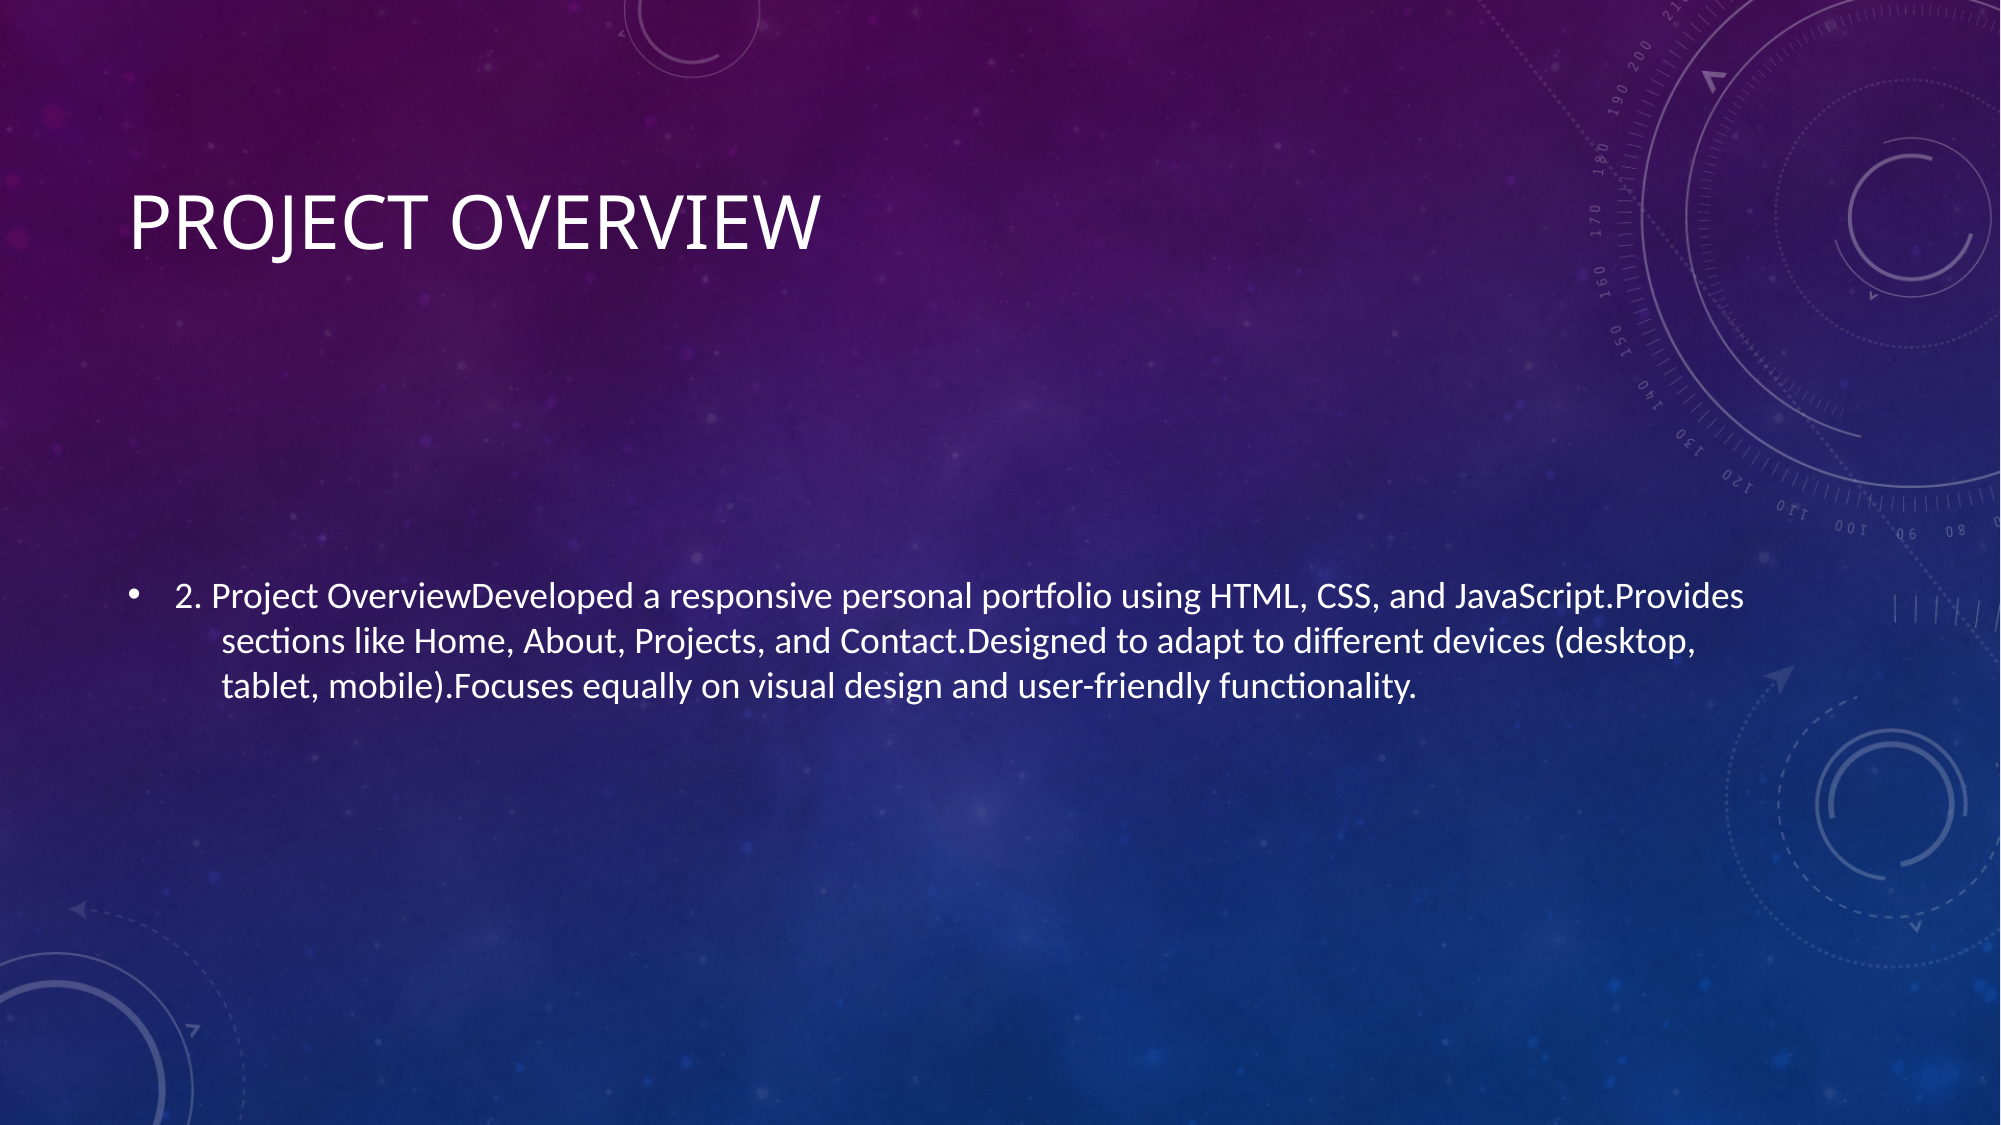

# Project overview
2. Project OverviewDeveloped a responsive personal portfolio using HTML, CSS, and JavaScript.Provides sections like Home, About, Projects, and Contact.Designed to adapt to different devices (desktop, tablet, mobile).Focuses equally on visual design and user-friendly functionality.